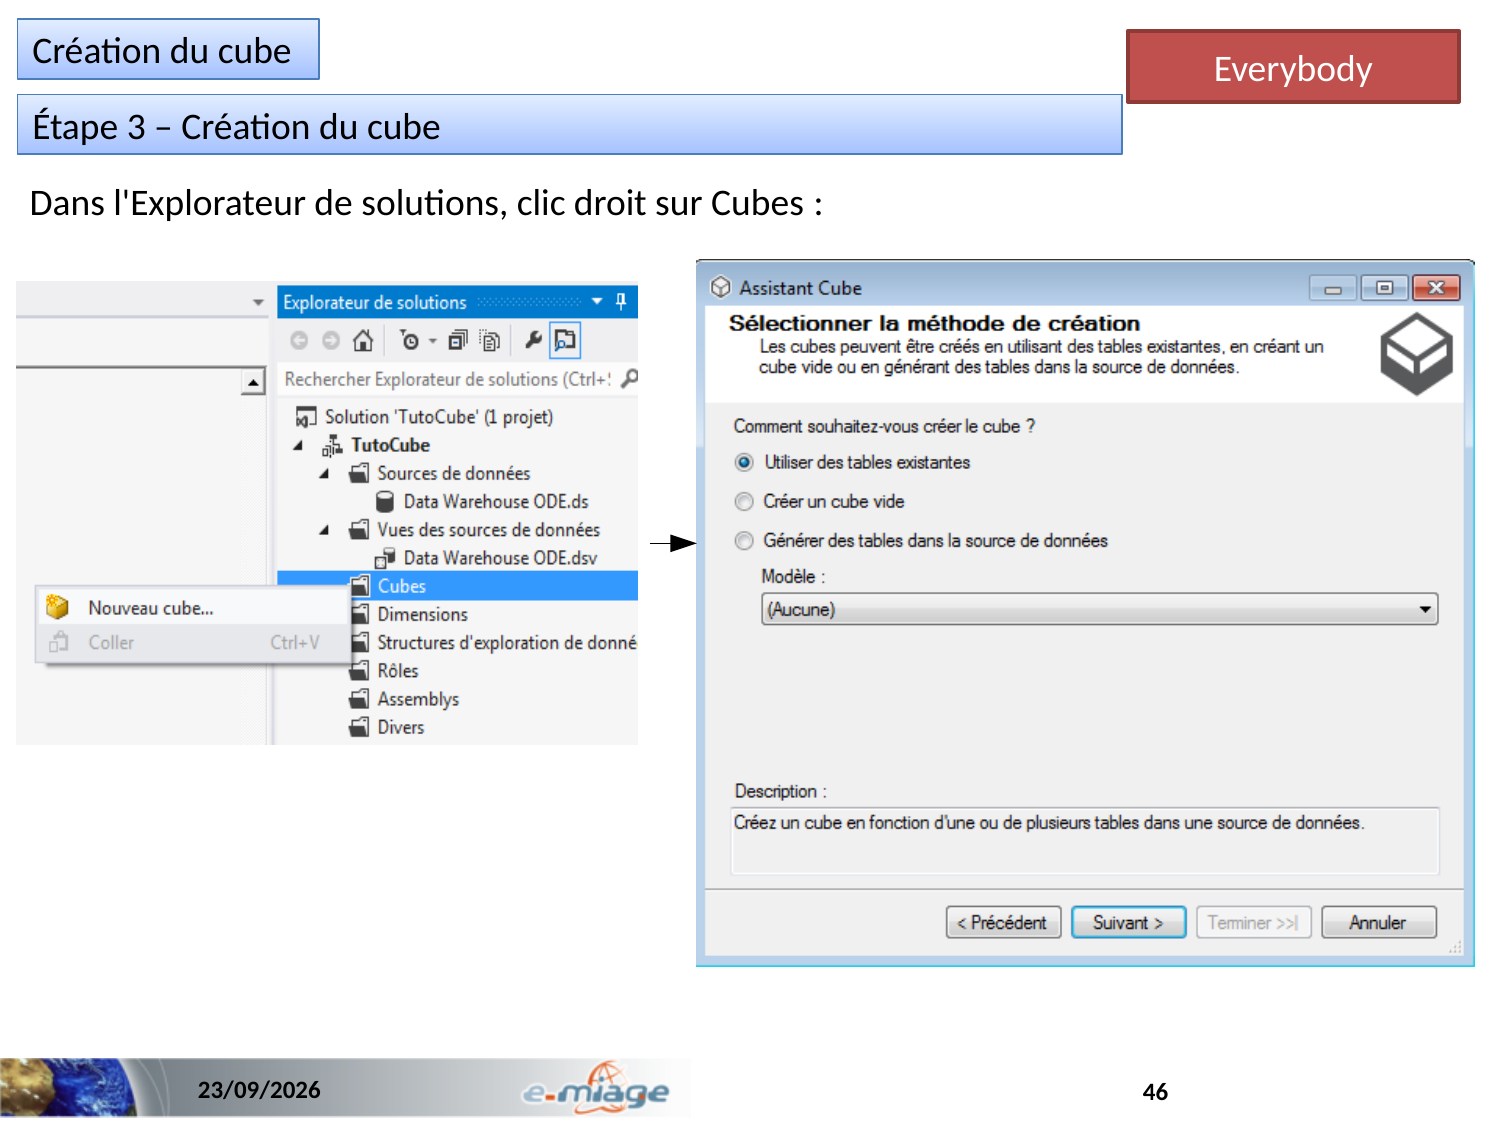

Création du cube
Everybody
Étape 3 – Création du cube
Dans l'Explorateur de solutions, clic droit sur Cubes :